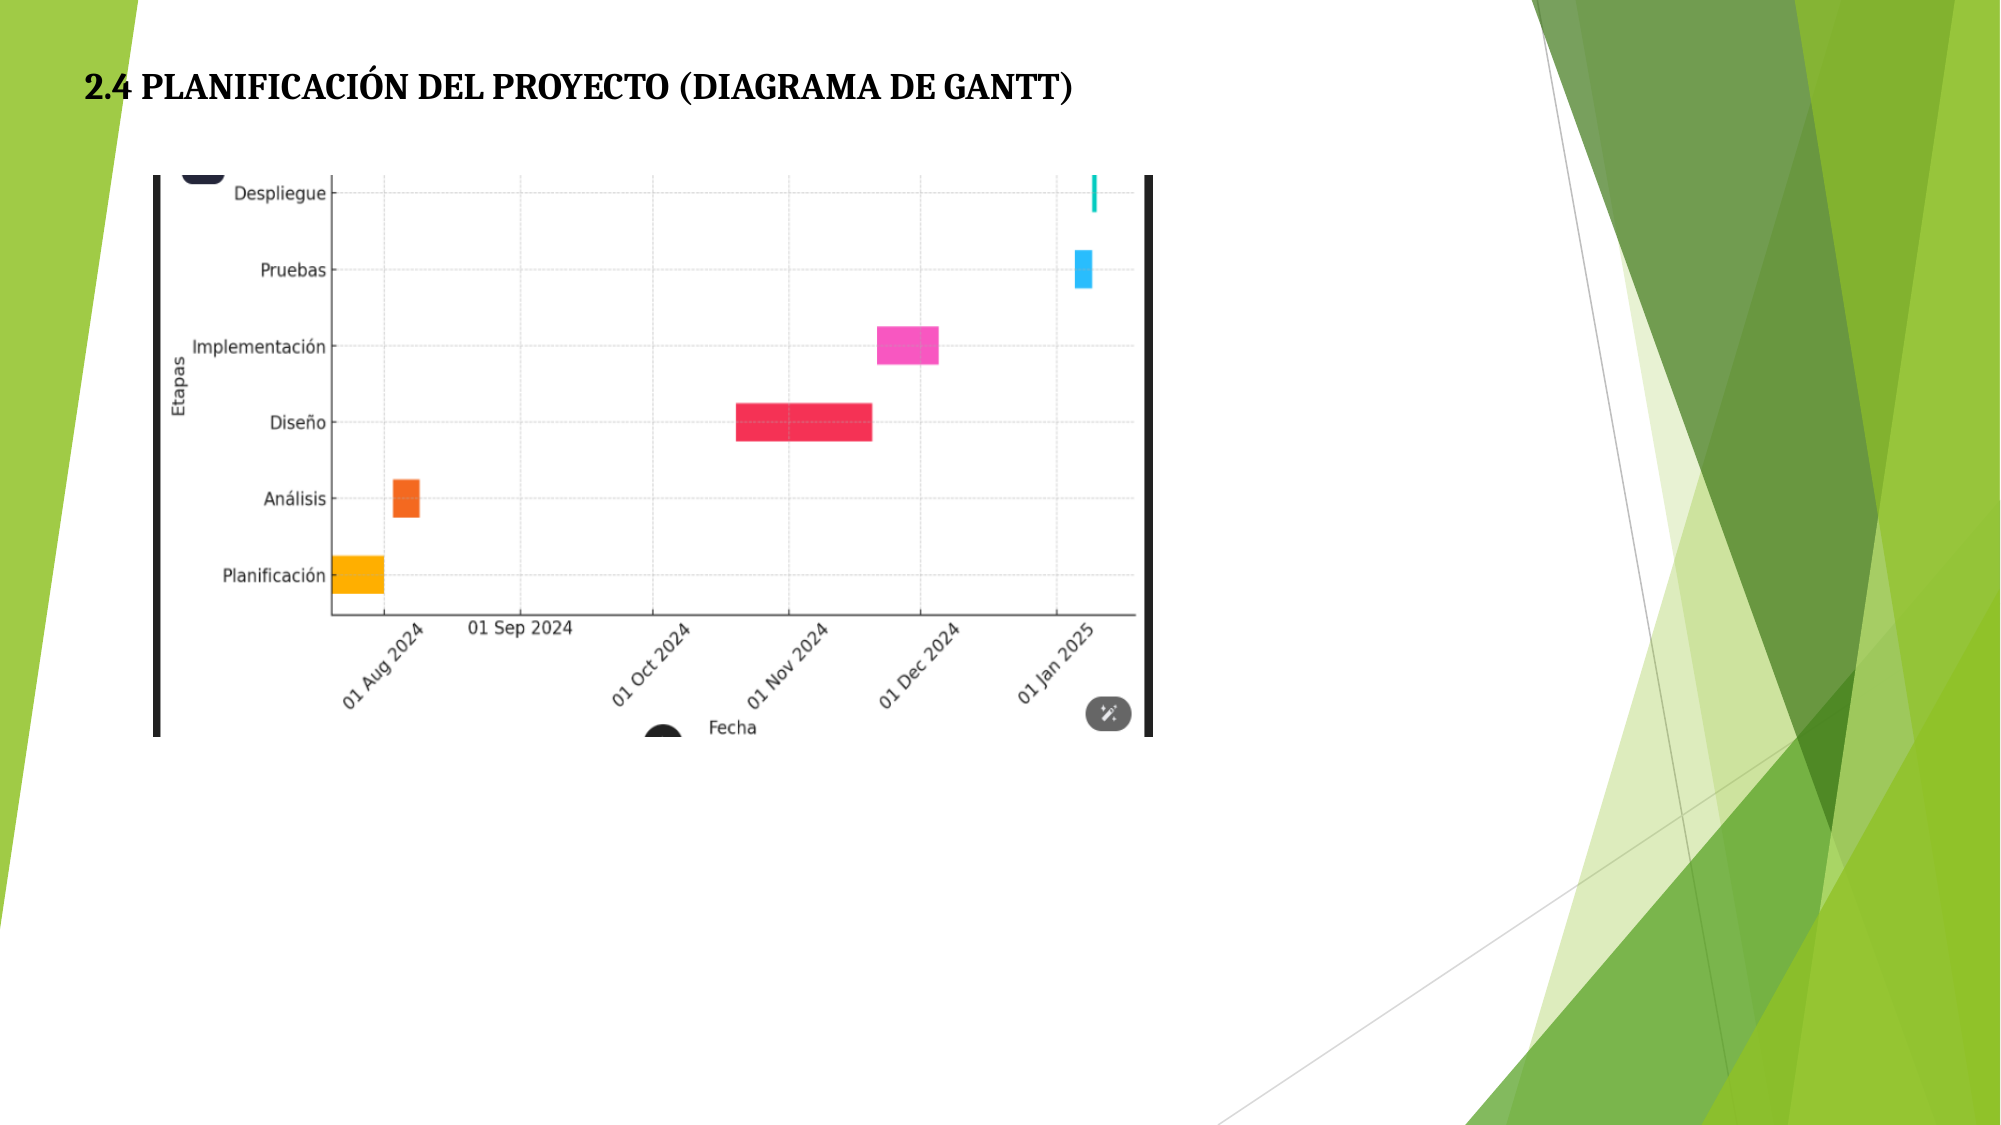

# 2.4 PLANIFICACIÓN DEL PROYECTO (DIAGRAMA DE GANTT)